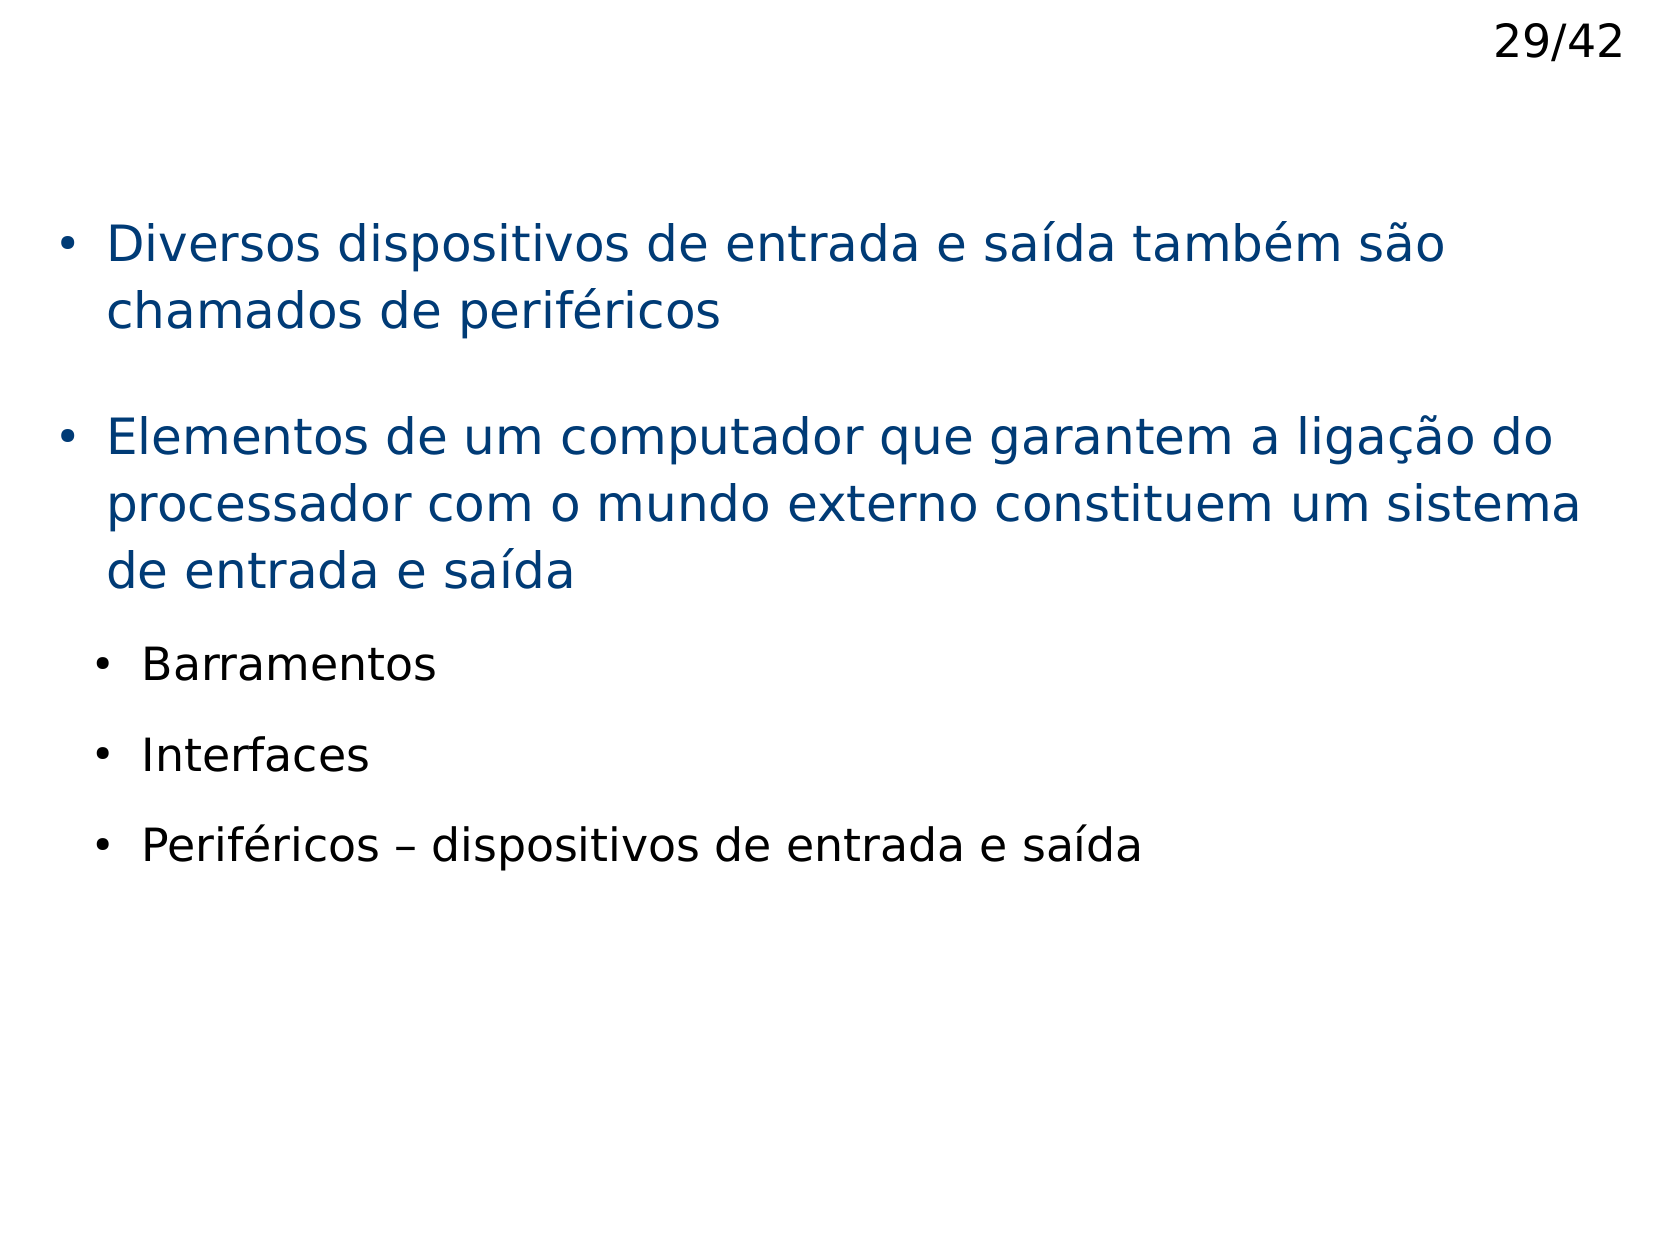

29
#
Diversos dispositivos de entrada e saída também são chamados de periféricos
Elementos de um computador que garantem a ligação do processador com o mundo externo constituem um sistema de entrada e saída
Barramentos
Interfaces
Periféricos – dispositivos de entrada e saída